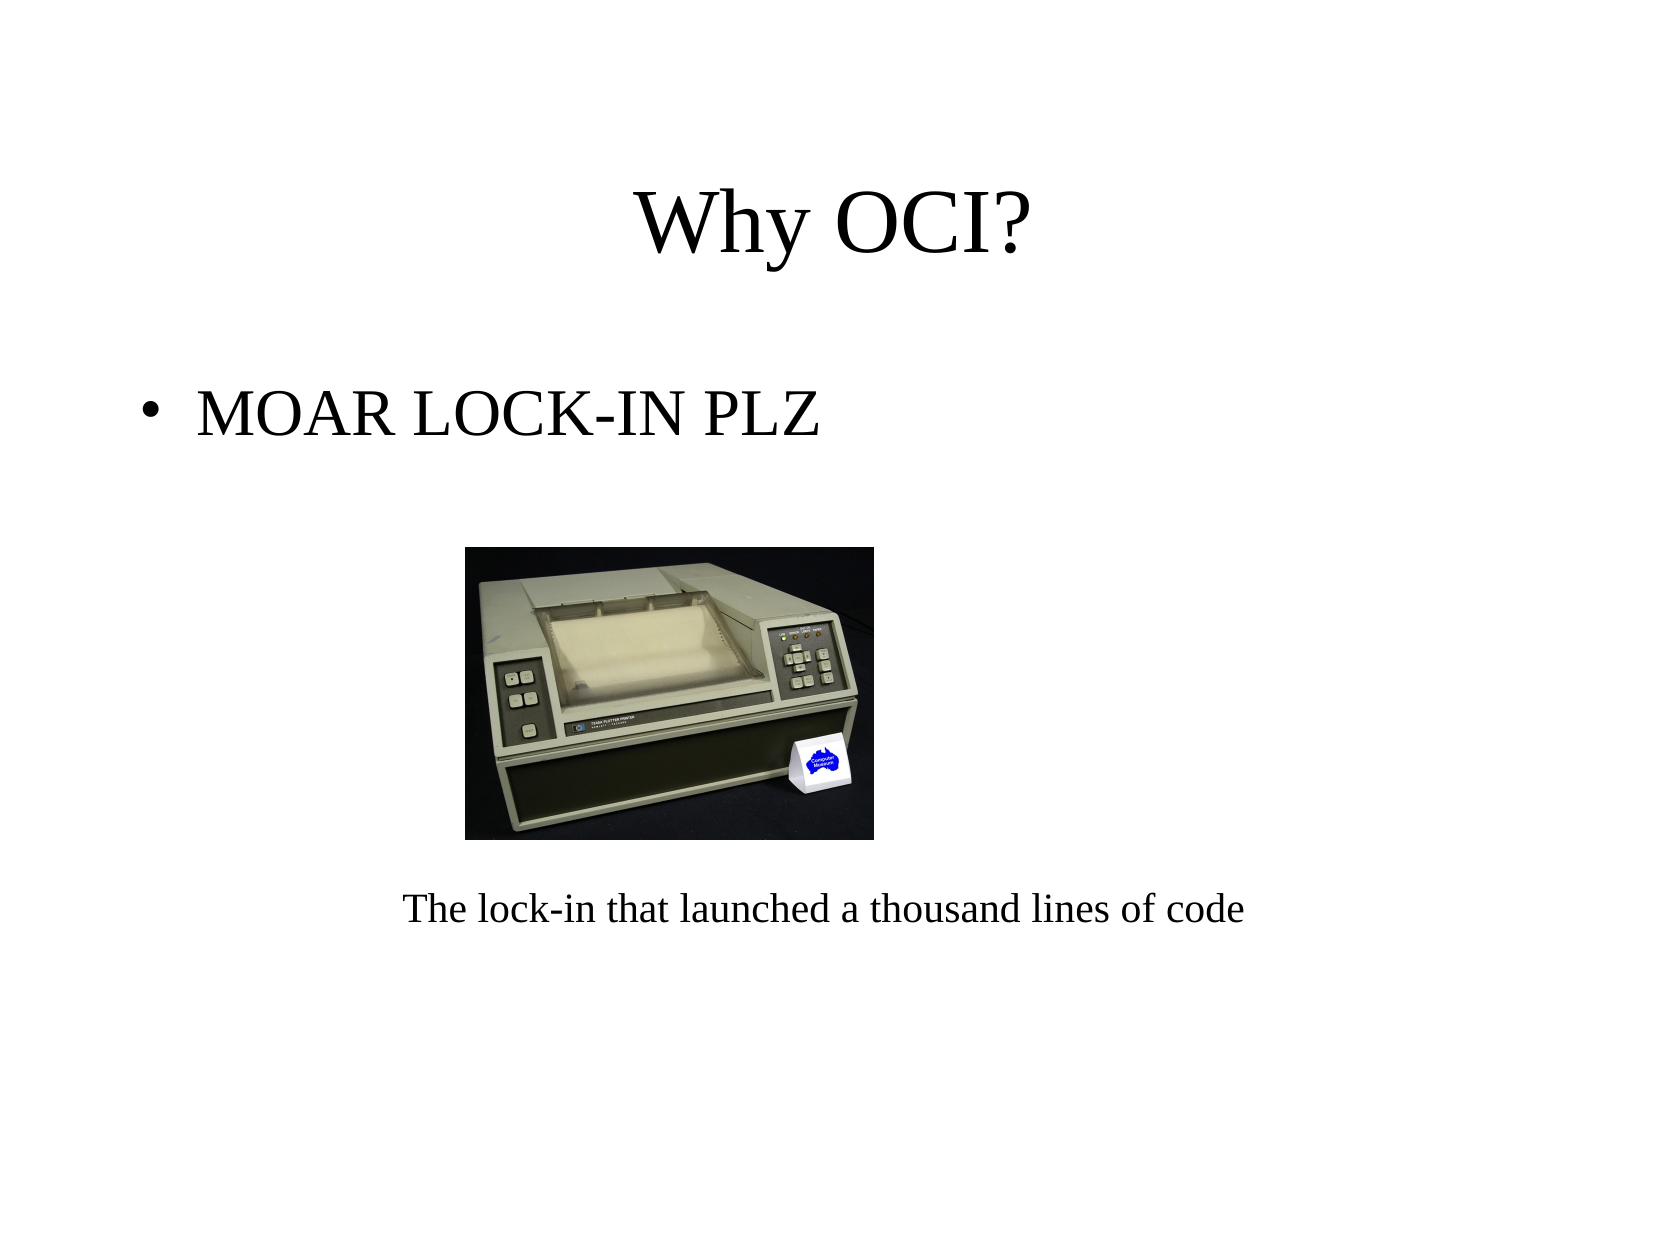

Why OCI?
# MOAR LOCK-IN PLZ
The lock-in that launched a thousand lines of code